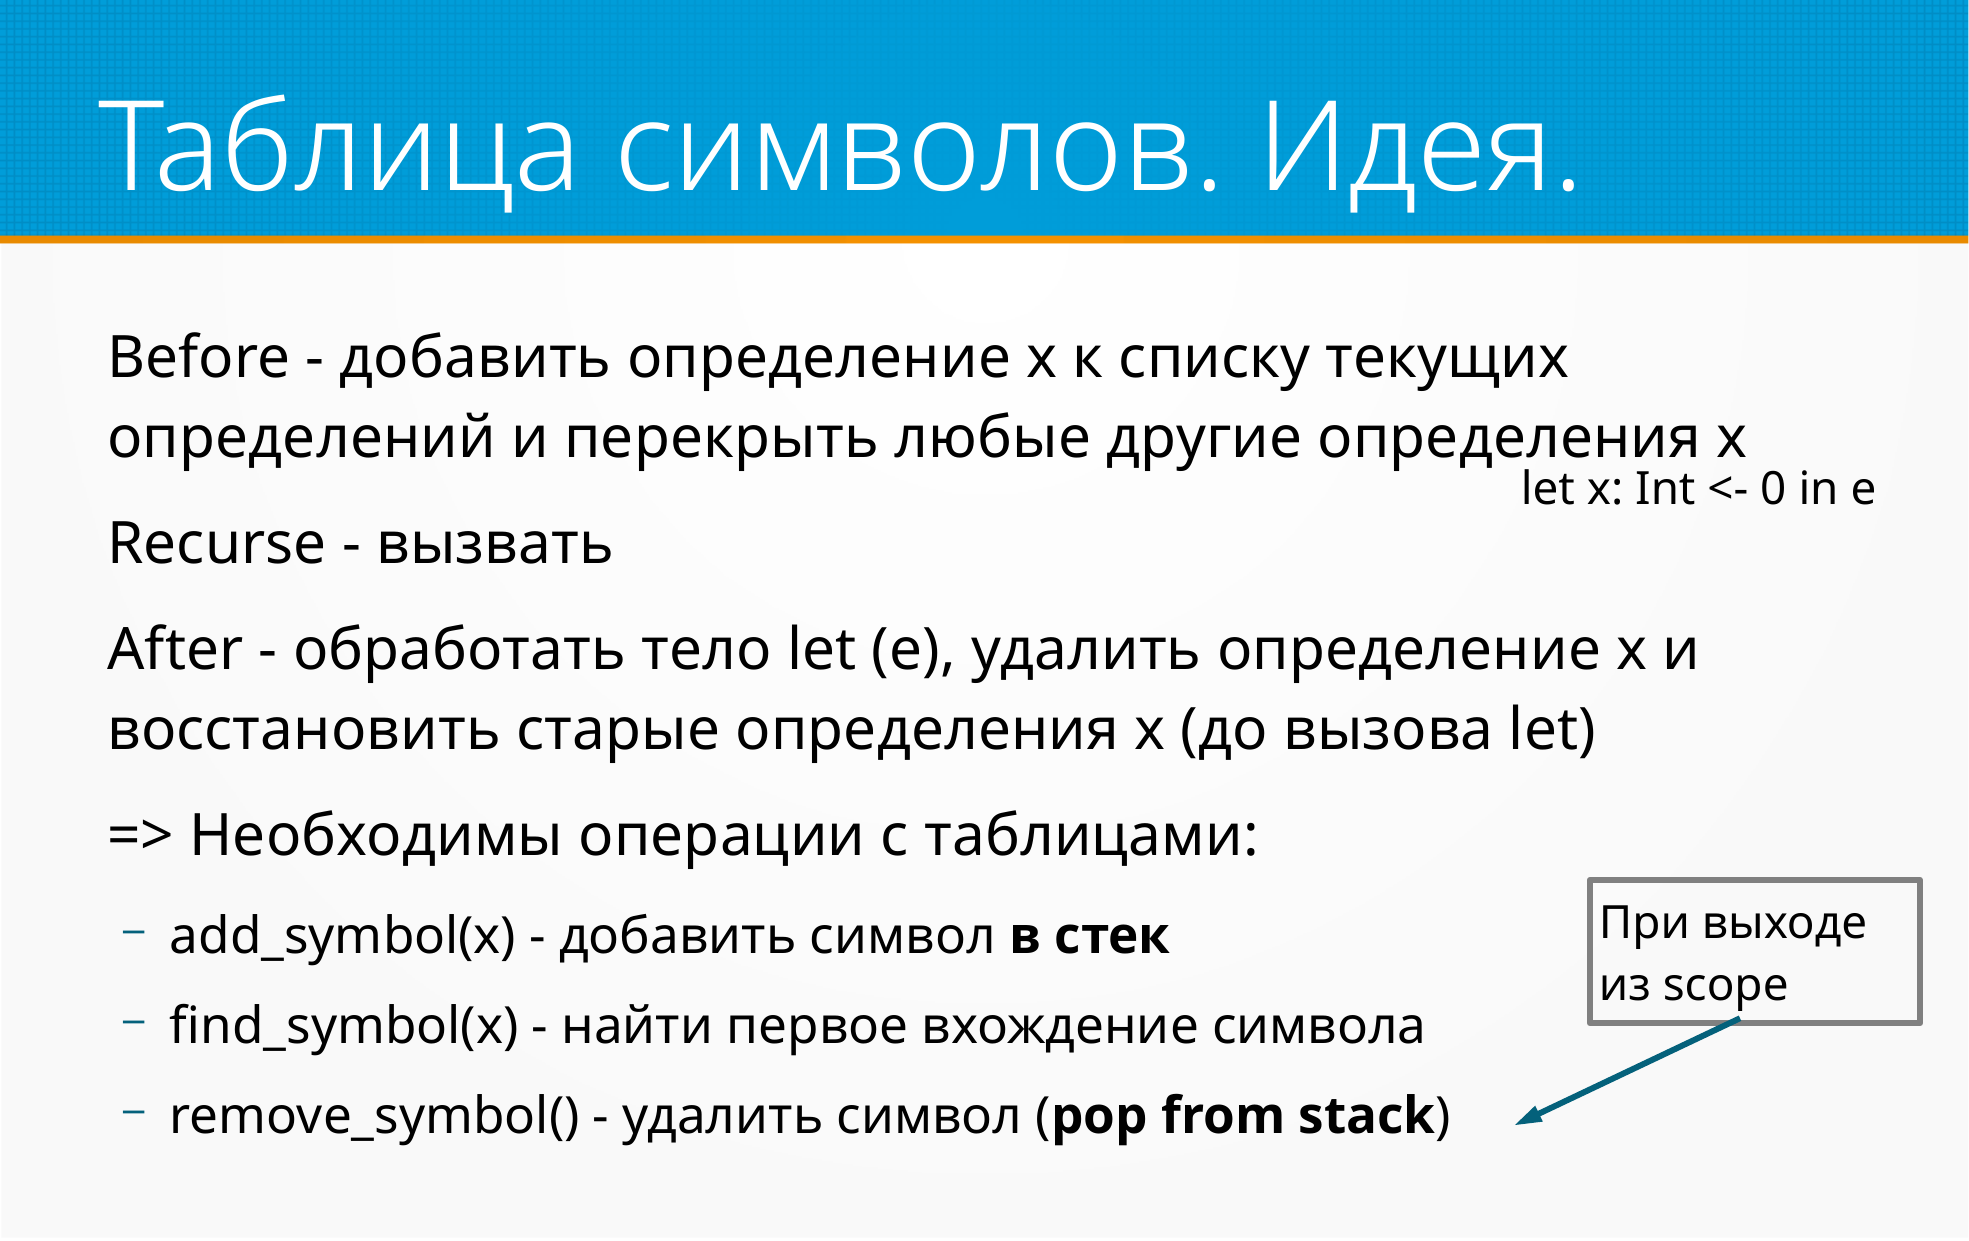

# Таблица символов. Идея.
Before - добавить определение x к списку текущих определений и перекрыть любые другие определения x
Recurse - вызвать
After - обработать тело let (e), удалить определение x и восстановить старые определения x (до вызова let)
=> Необходимы операции с таблицами:
add_symbol(x) - добавить символ в стек
find_symbol(x) - найти первое вхождение символа
remove_symbol() - удалить символ (pop from stack)
let x: Int <- 0 in e
При выходе
из scope